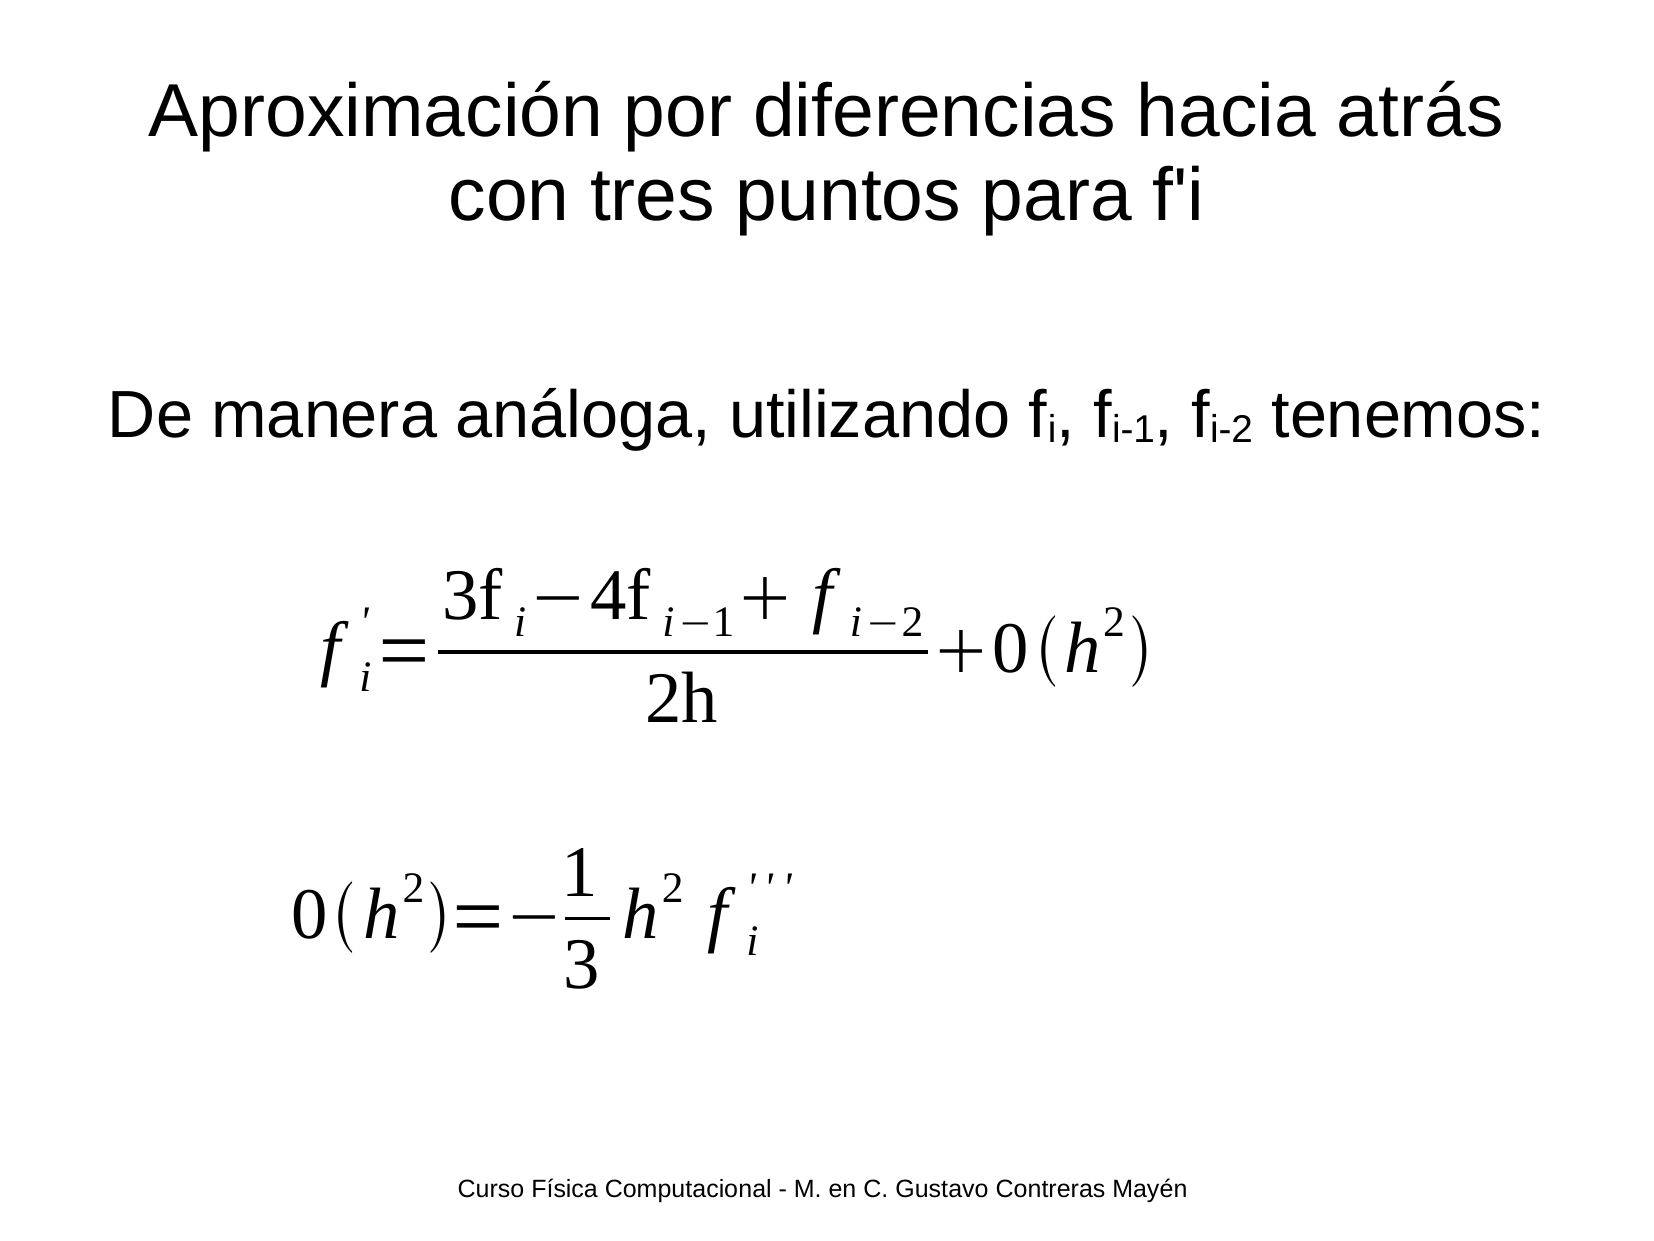

# Aproximación por diferencias hacia atrás con tres puntos para f'i
De manera análoga, utilizando fi, fi-1, fi-2 tenemos: